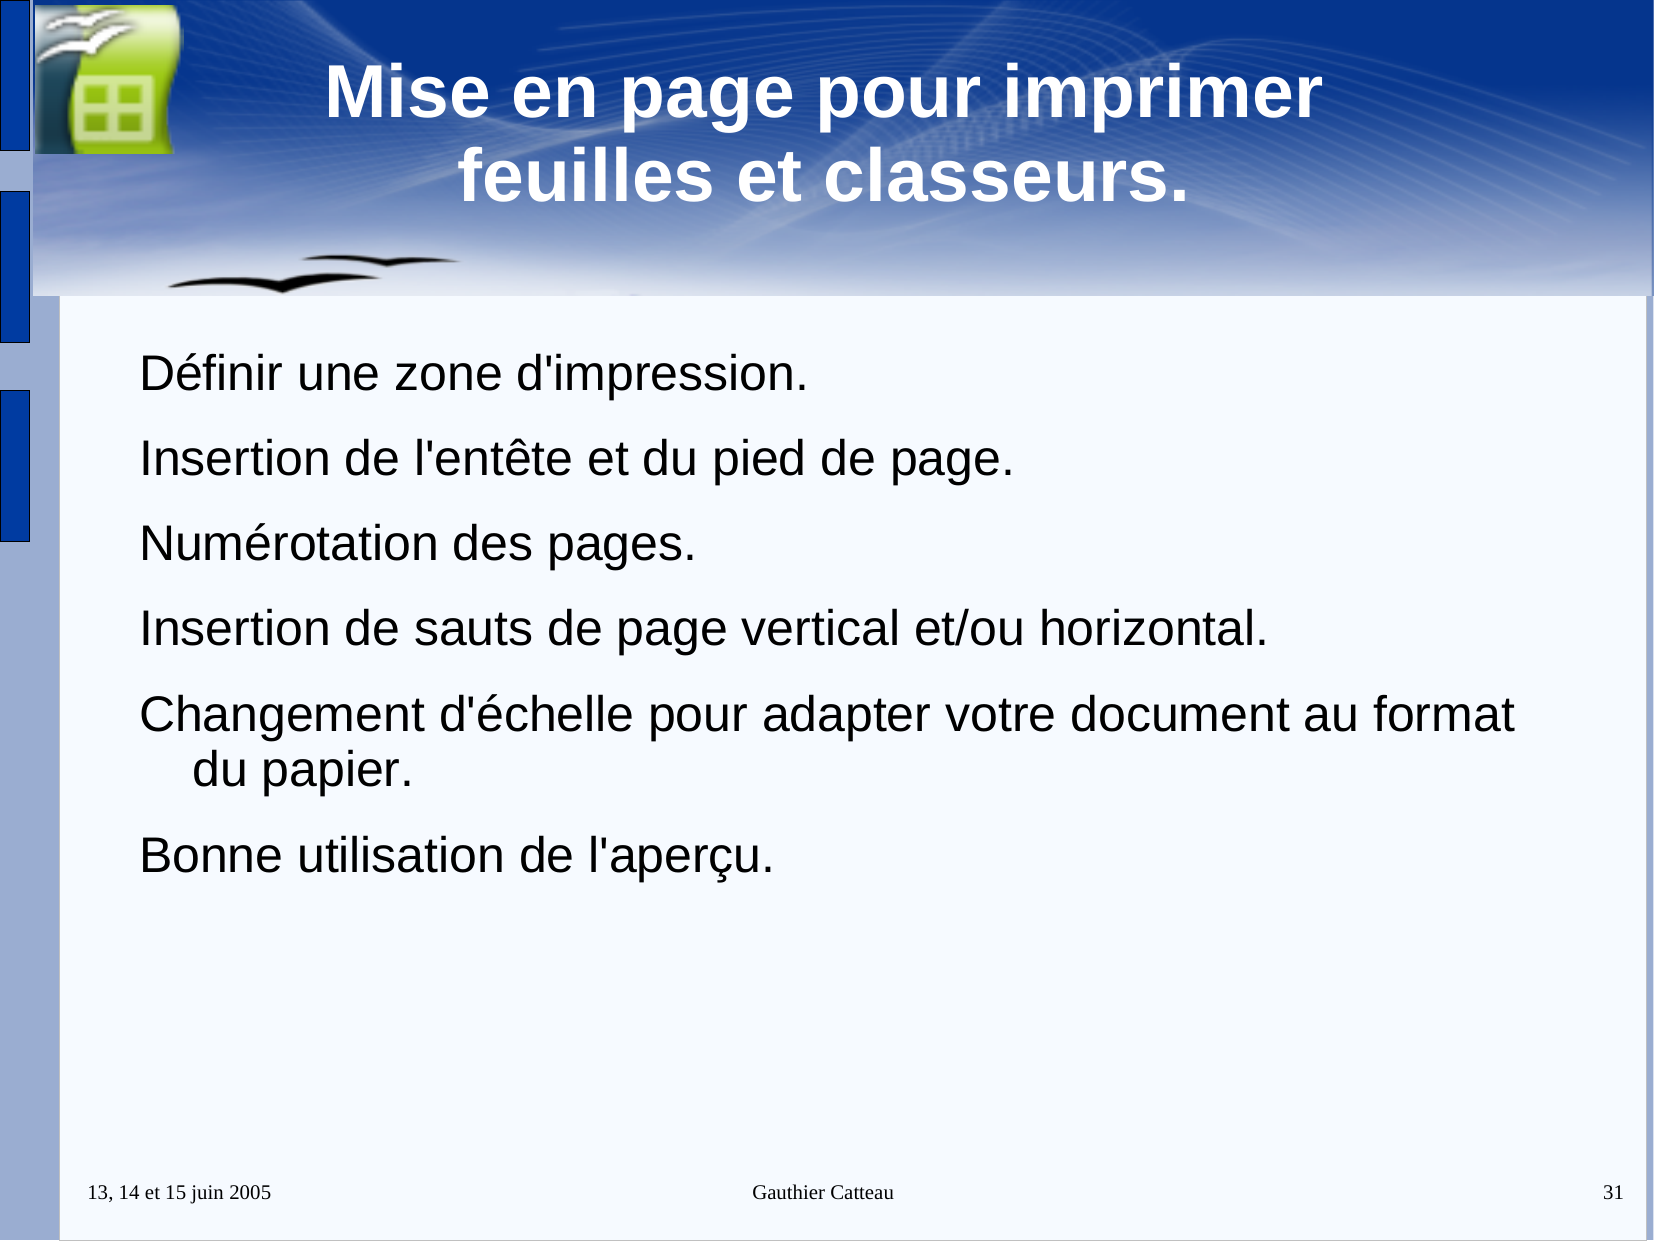

# Mise en page pour imprimer feuilles et classeurs.
Définir une zone d'impression.
Insertion de l'entête et du pied de page.
Numérotation des pages.
Insertion de sauts de page vertical et/ou horizontal.
Changement d'échelle pour adapter votre document au format du papier.
Bonne utilisation de l'aperçu.
Gauthier Catteau